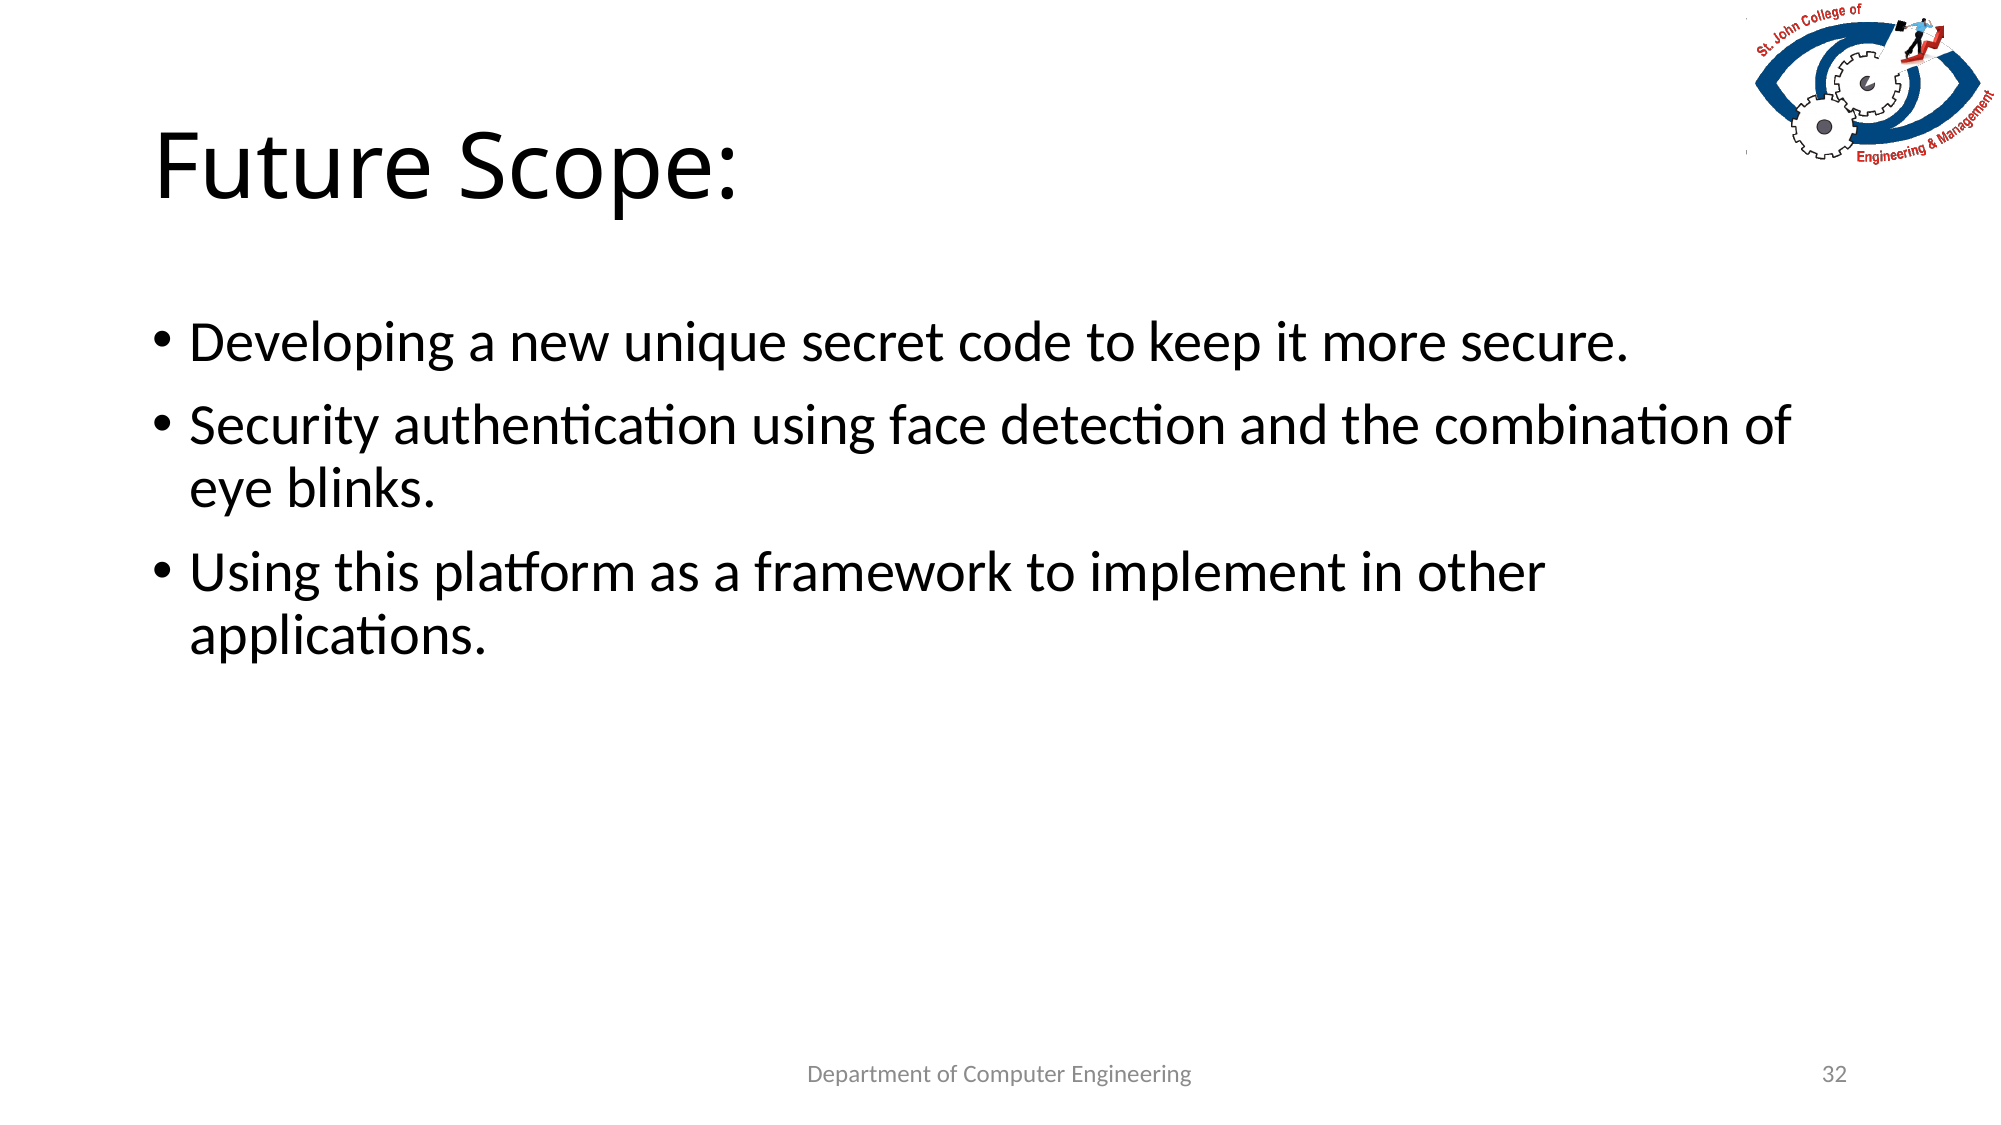

# Future Scope:
Developing a new unique secret code to keep it more secure.
Security authentication using face detection and the combination of eye blinks.
Using this platform as a framework to implement in other applications.
Department of Computer Engineering